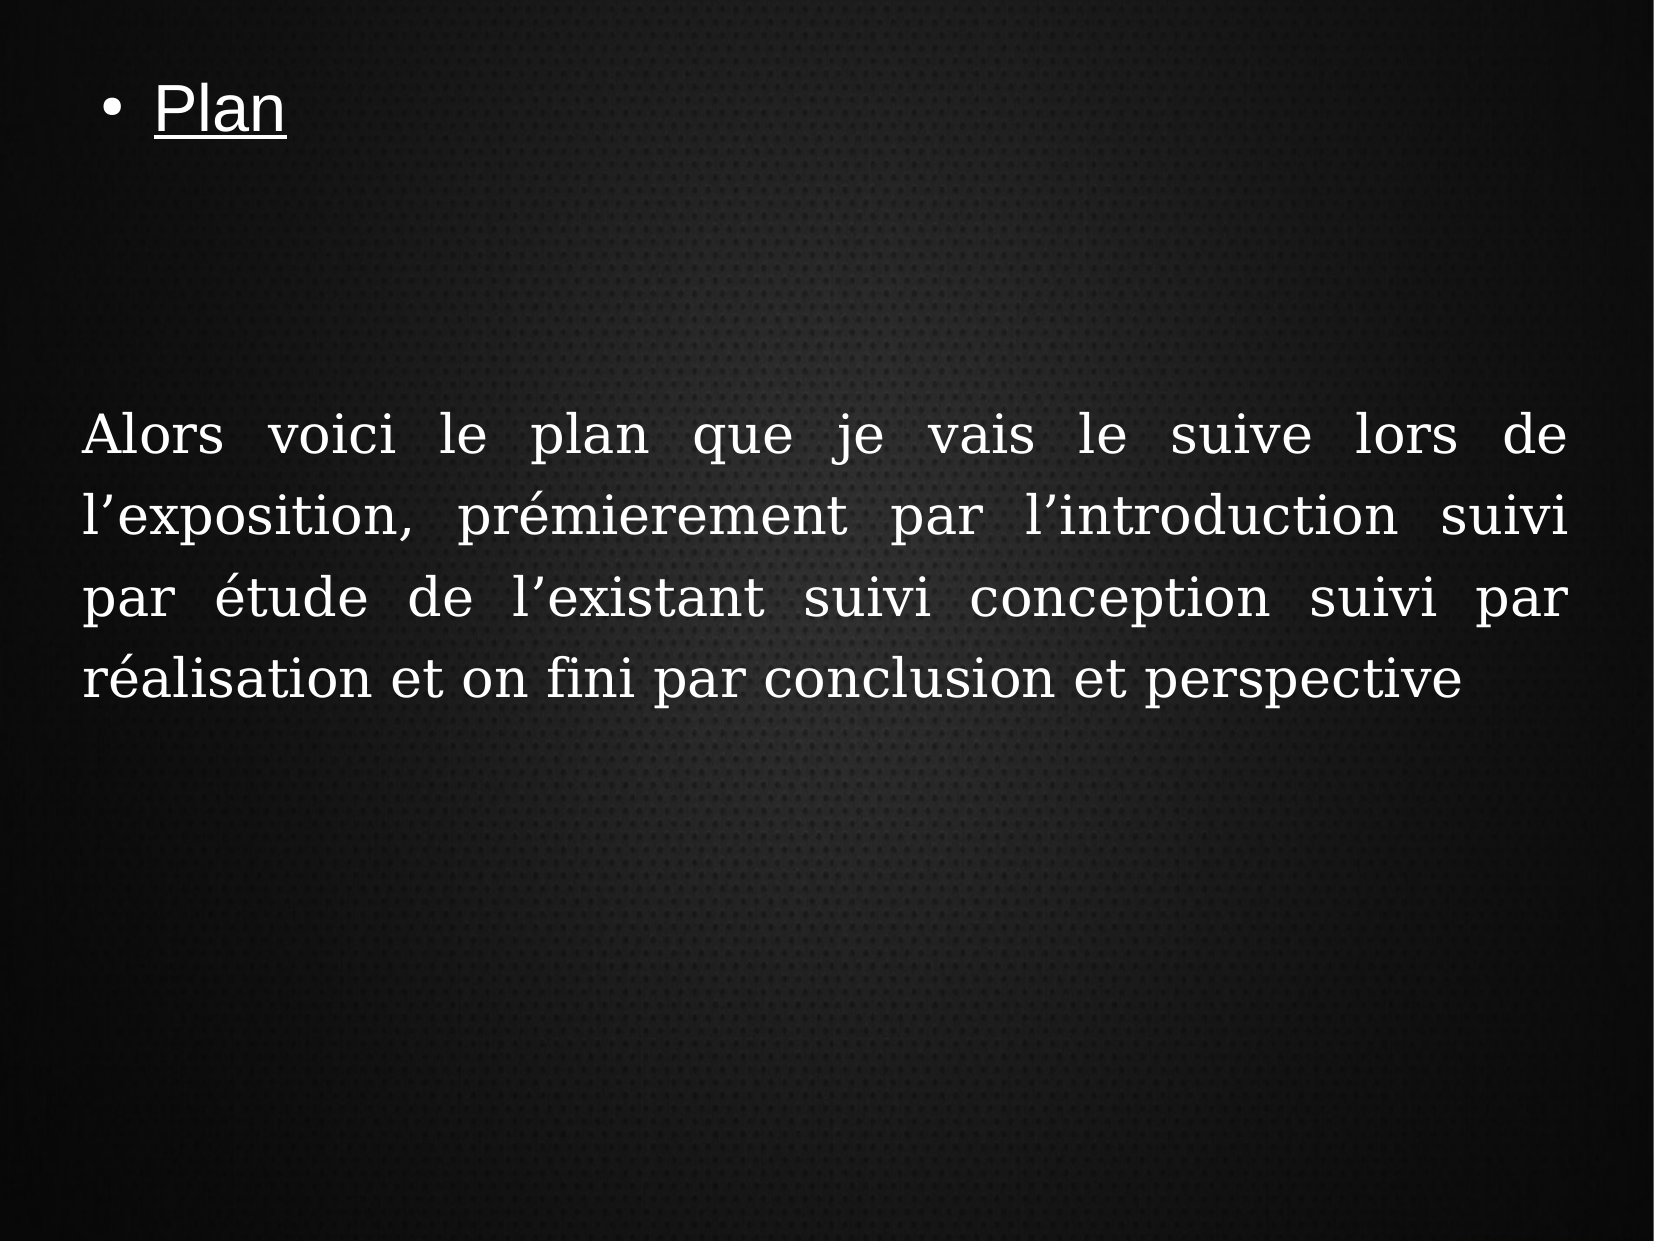

# Plan
Alors voici le plan que je vais le suive lors de l’exposition, prémierement par l’introduction suivi par étude de l’existant suivi conception suivi par réalisation et on fini par conclusion et perspective